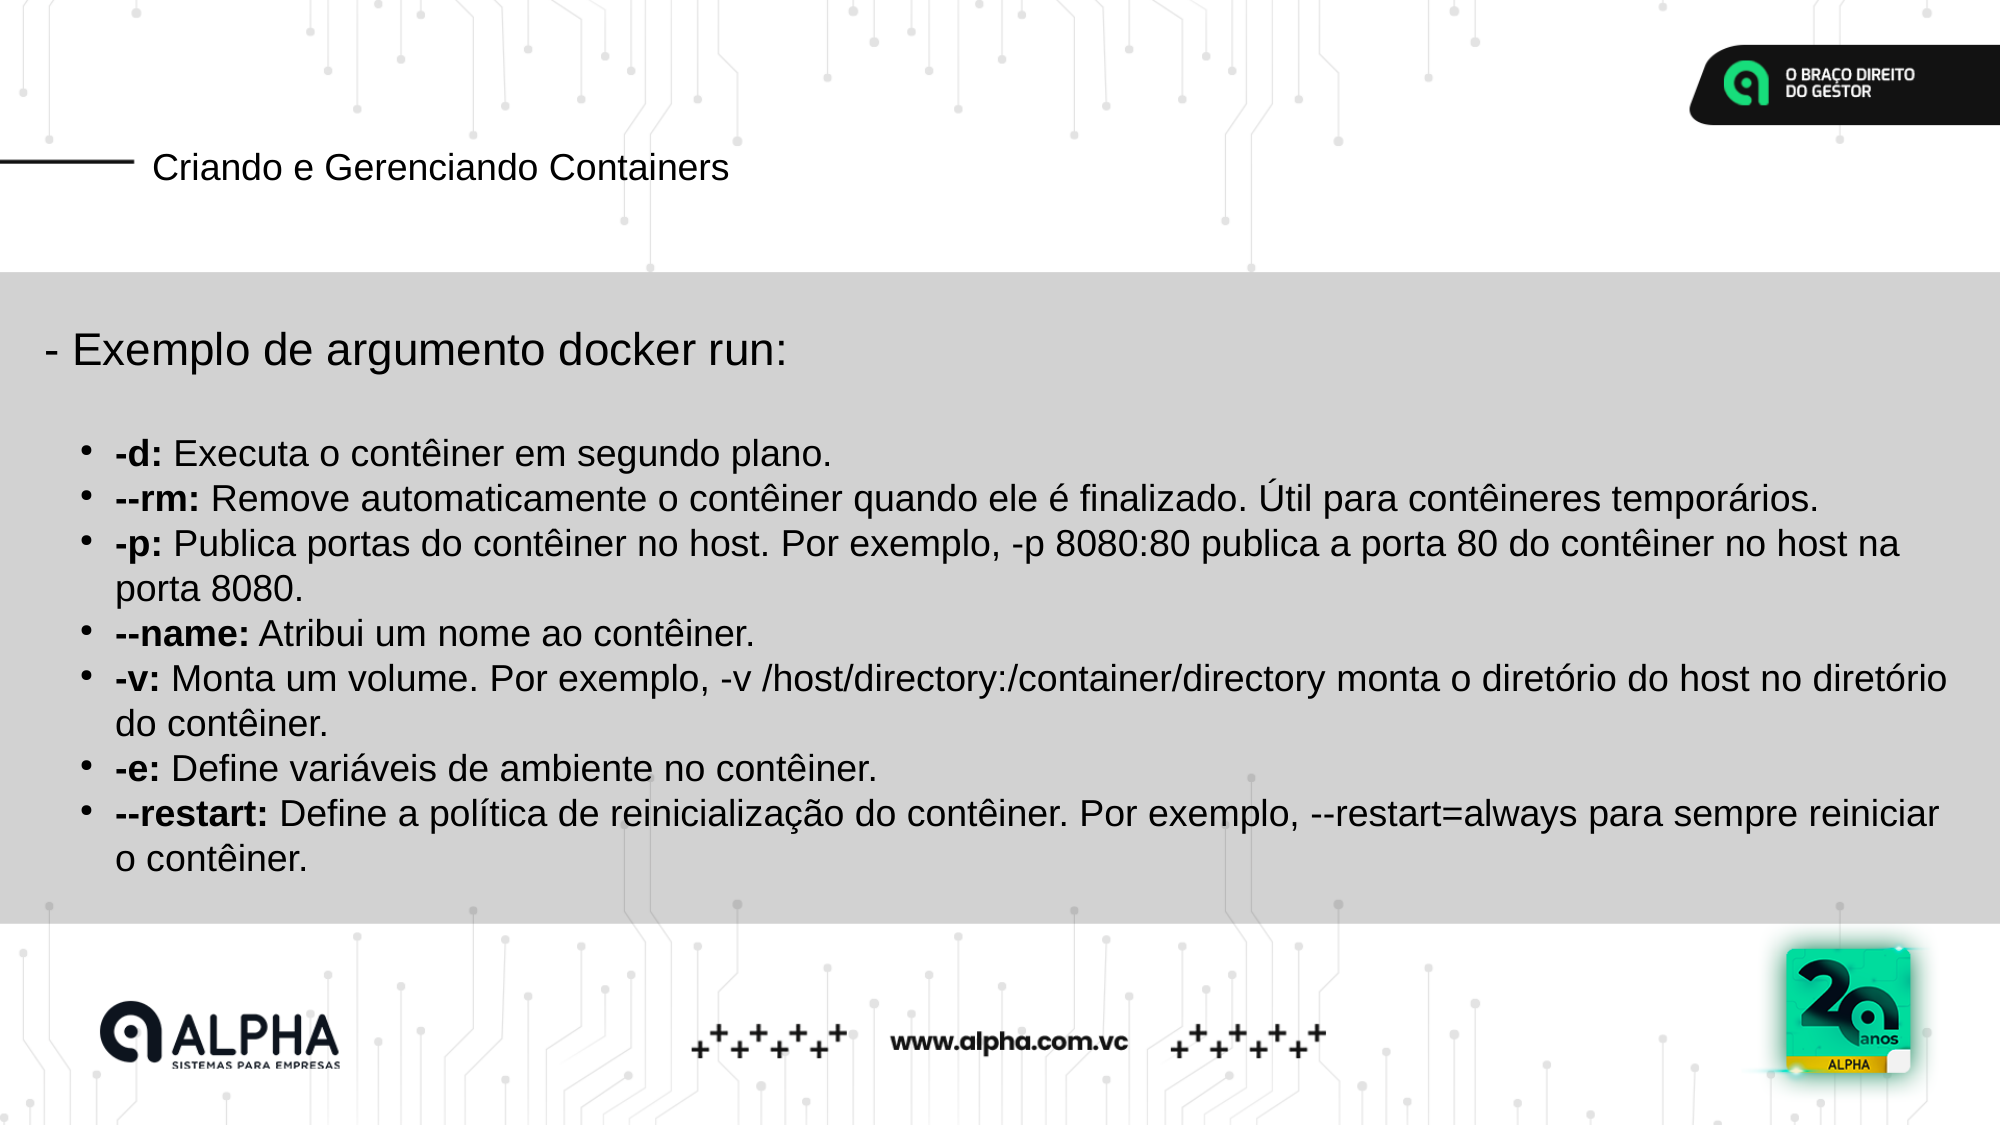

Criando e Gerenciando Containers
- Exemplo de argumento docker run:
-d: Executa o contêiner em segundo plano.
--rm: Remove automaticamente o contêiner quando ele é finalizado. Útil para contêineres temporários.
-p: Publica portas do contêiner no host. Por exemplo, -p 8080:80 publica a porta 80 do contêiner no host na porta 8080.
--name: Atribui um nome ao contêiner.
-v: Monta um volume. Por exemplo, -v /host/directory:/container/directory monta o diretório do host no diretório do contêiner.
-e: Define variáveis de ambiente no contêiner.
--restart: Define a política de reinicialização do contêiner. Por exemplo, --restart=always para sempre reiniciar o contêiner.